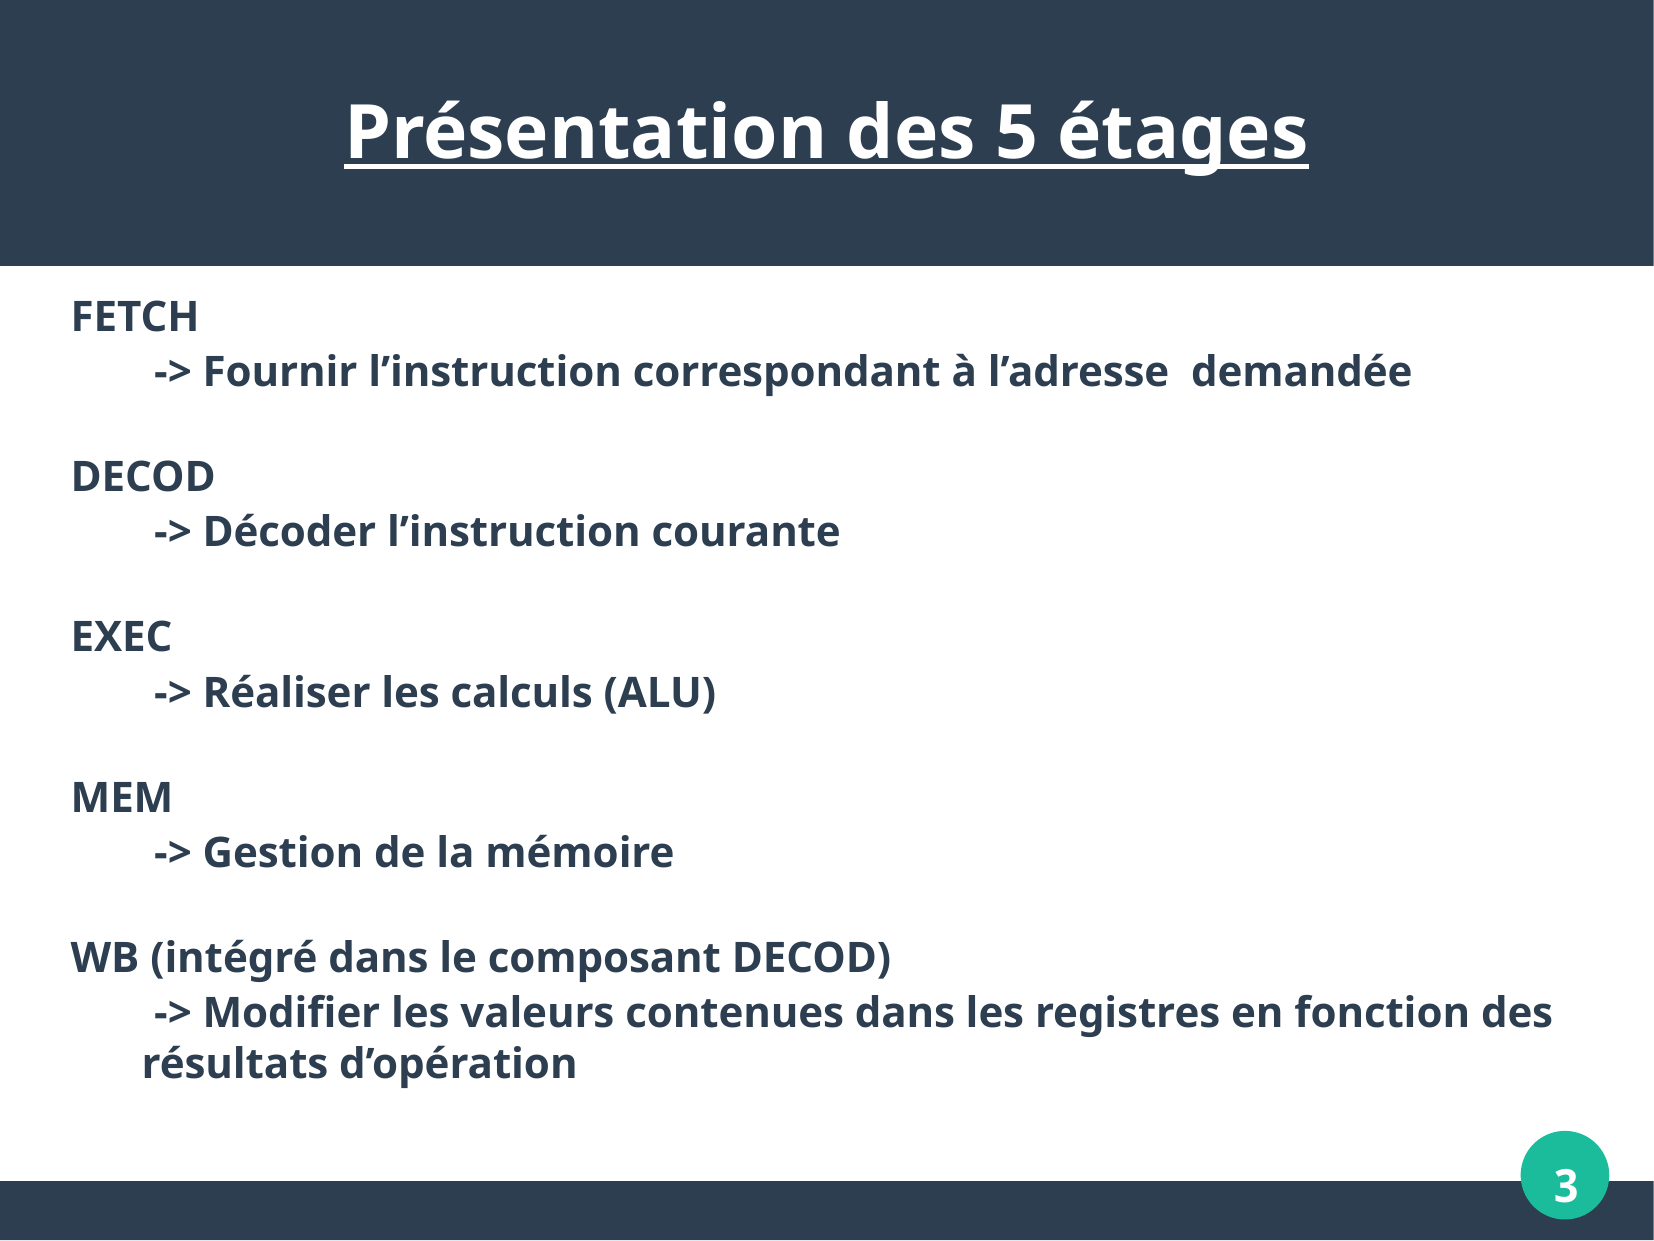

# Présentation des 5 étages
 FETCH
-> Fournir l’instruction correspondant à l’adresse demandée
 DECOD
-> Décoder l’instruction courante
 EXEC
-> Réaliser les calculs (ALU)
 MEM
-> Gestion de la mémoire
 WB (intégré dans le composant DECOD)
-> Modifier les valeurs contenues dans les registres en fonction des résultats d’opération
3